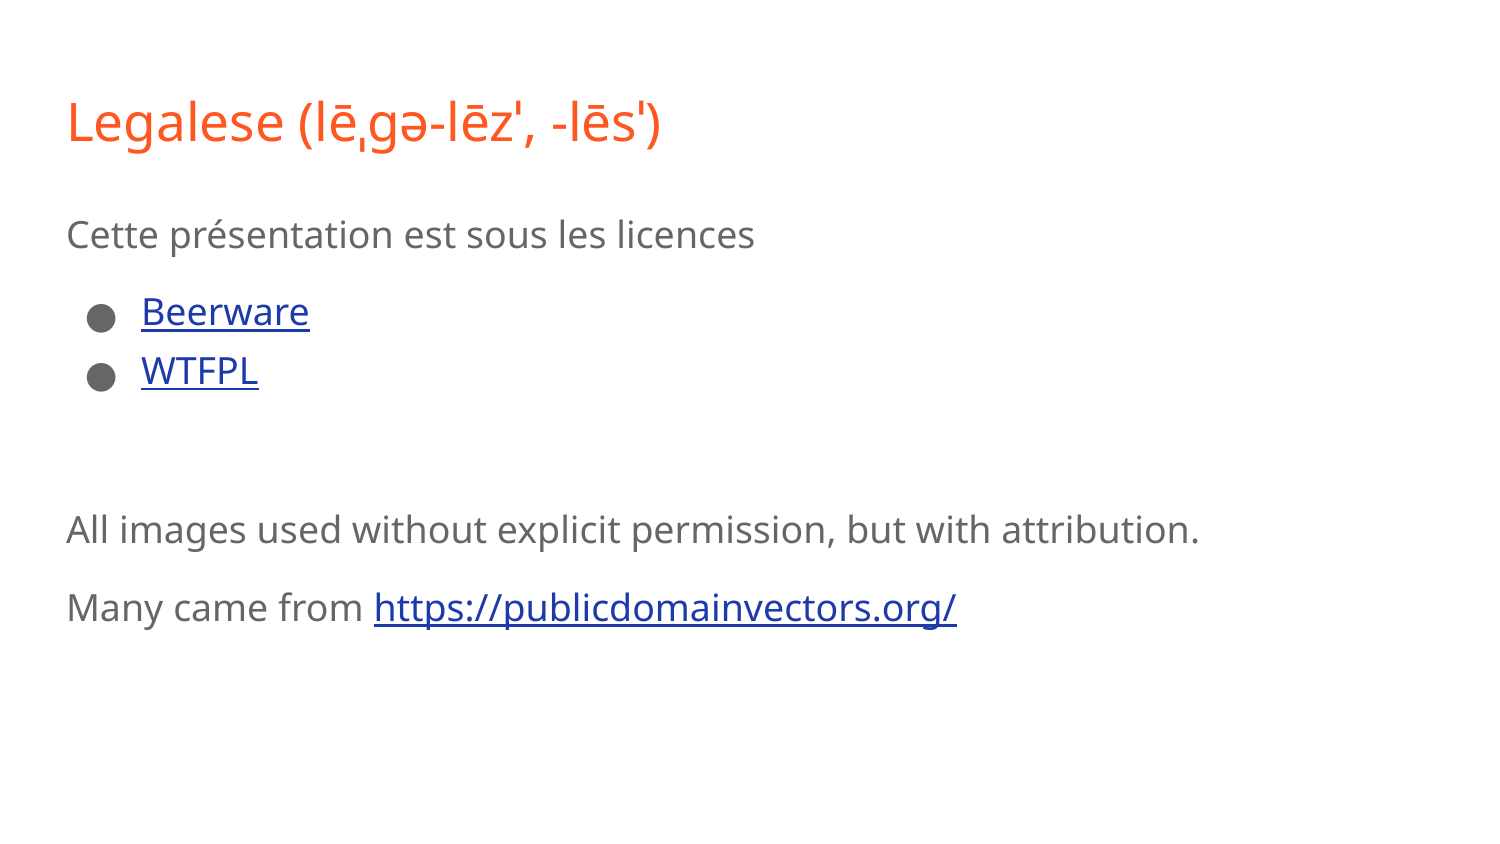

# Legalese (lēˌgə-lēzˈ, -lēsˈ)
Cette présentation est sous les licences
Beerware
WTFPL
All images used without explicit permission, but with attribution.
Many came from https://publicdomainvectors.org/